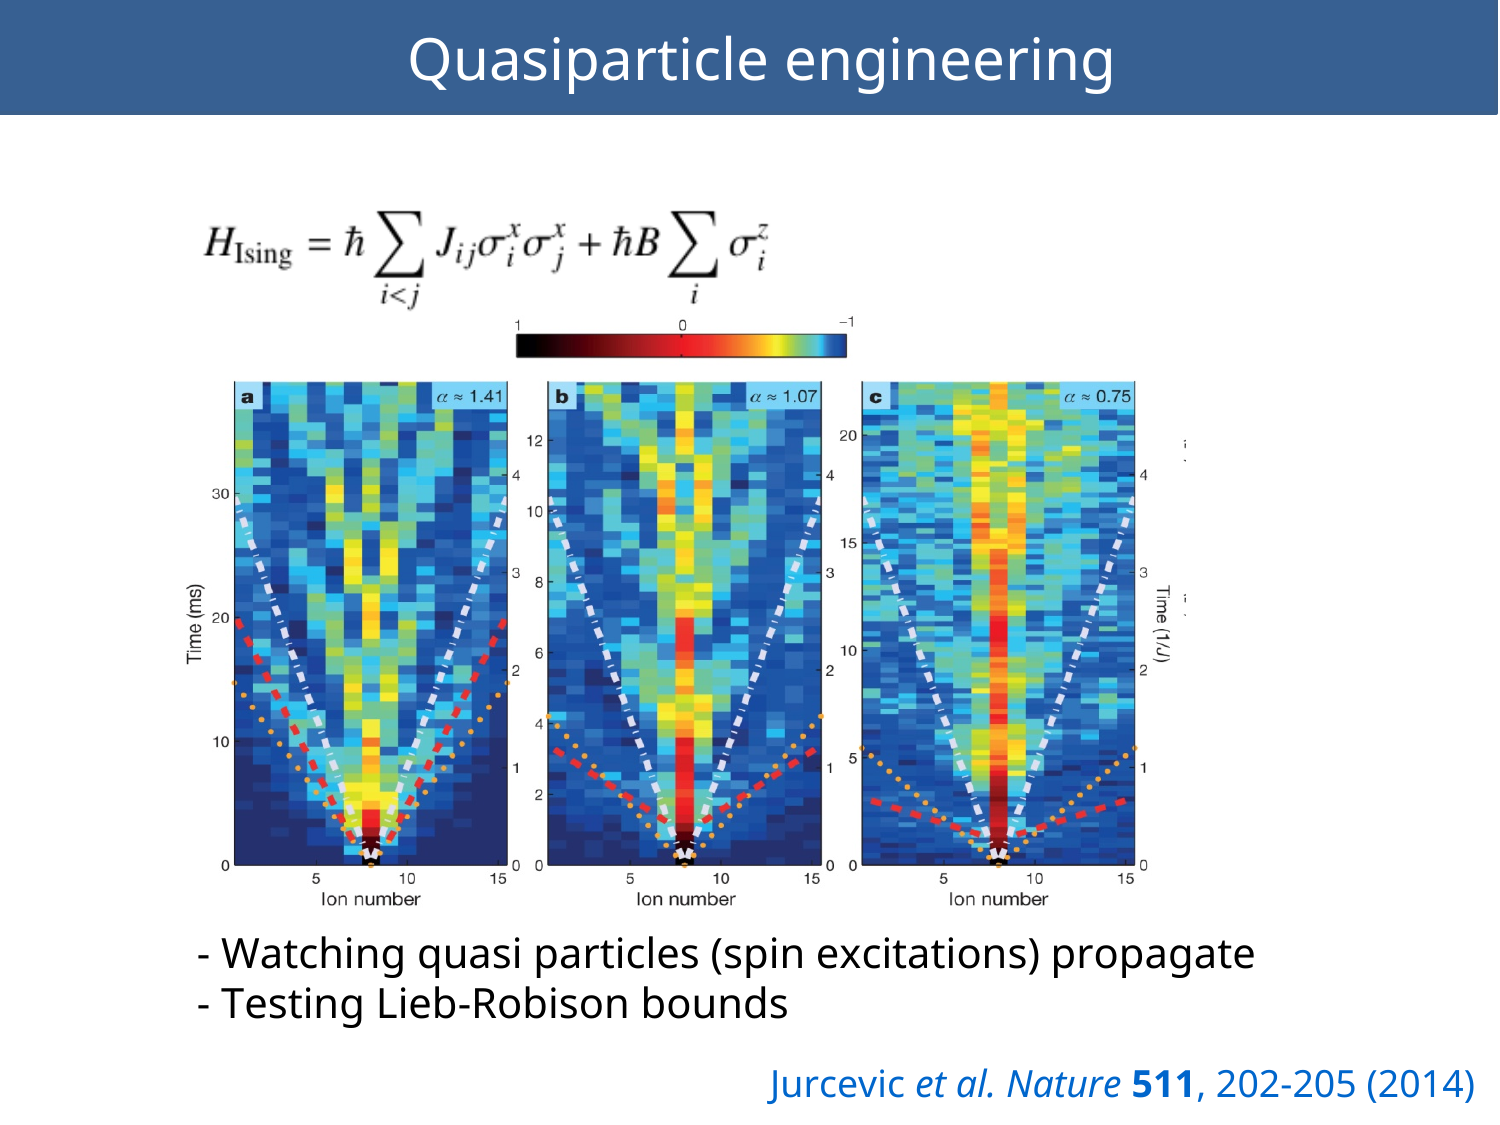

# Quasiparticle engineering
- Watching quasi particles (spin excitations) propagate
- Testing Lieb-Robison bounds
Jurcevic et al. Nature 511, 202-205 (2014)